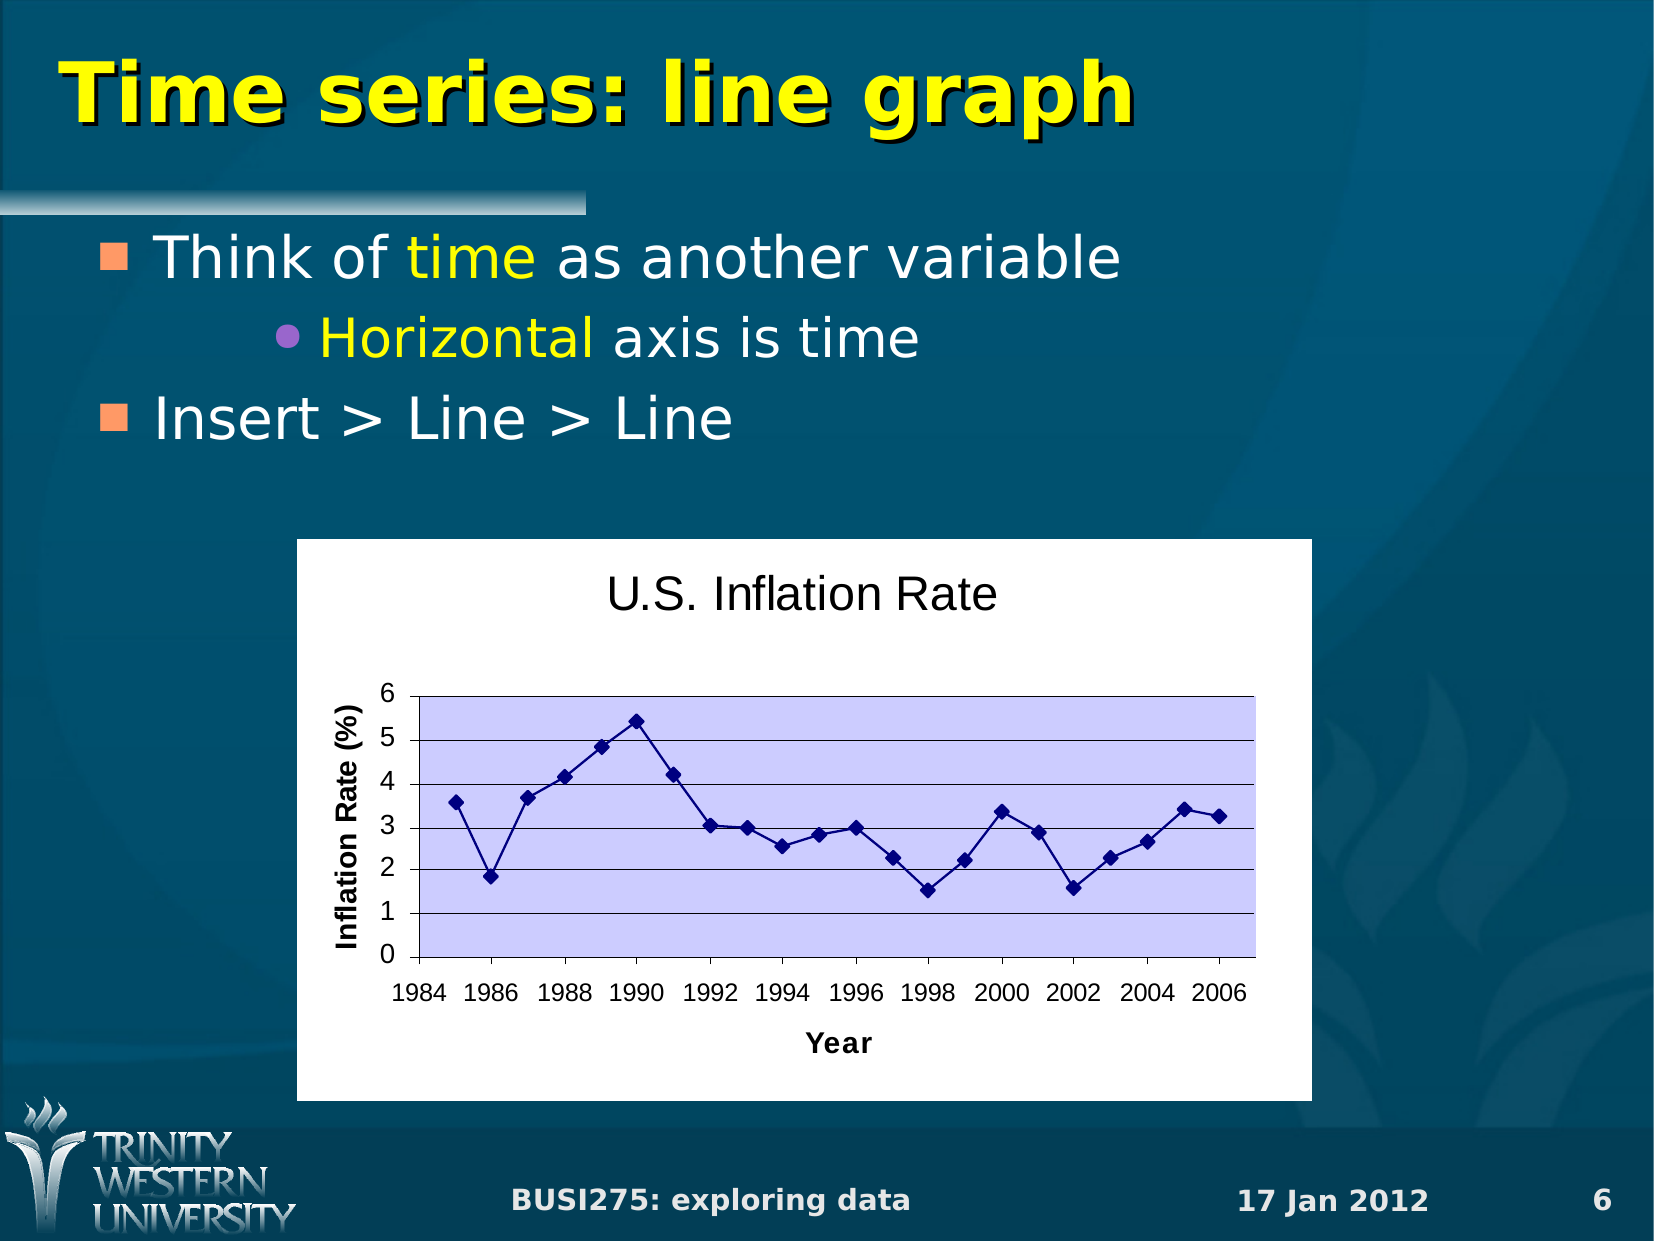

# Time series: line graph
Think of time as another variable
Horizontal axis is time
Insert > Line > Line
BUSI275: exploring data
17 Jan 2012
6